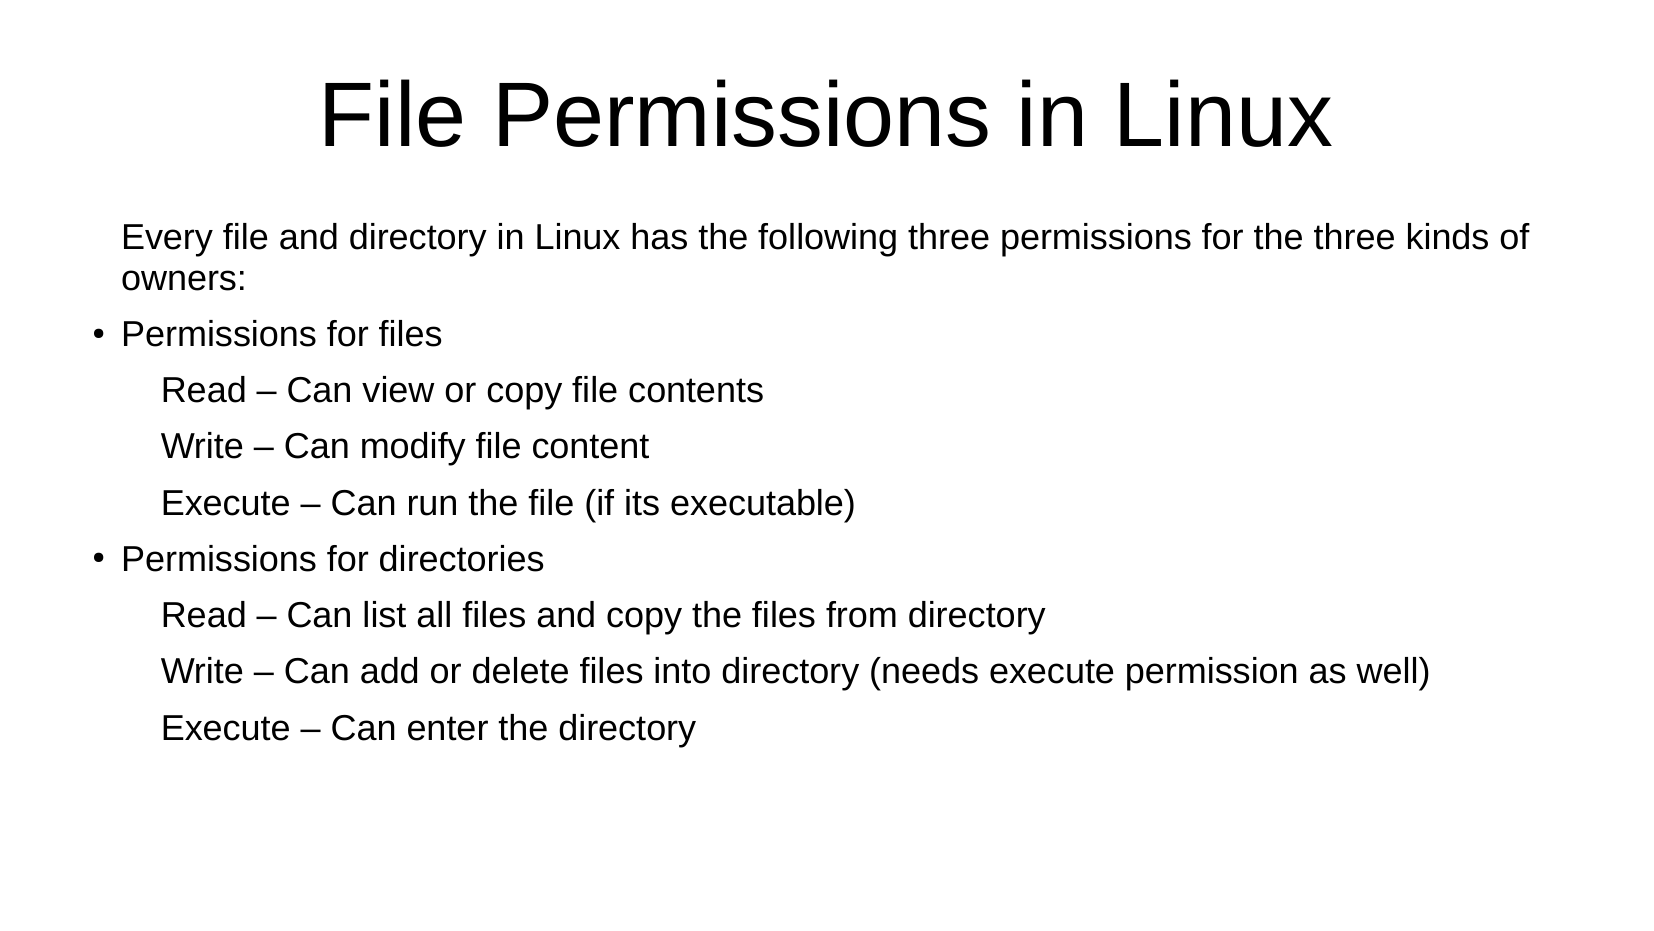

# File Permissions in Linux
Every file and directory in Linux has the following three permissions for the three kinds of owners:
Permissions for files
 Read – Can view or copy file contents
 Write – Can modify file content
 Execute – Can run the file (if its executable)
Permissions for directories
 Read – Can list all files and copy the files from directory
 Write – Can add or delete files into directory (needs execute permission as well)
 Execute – Can enter the directory